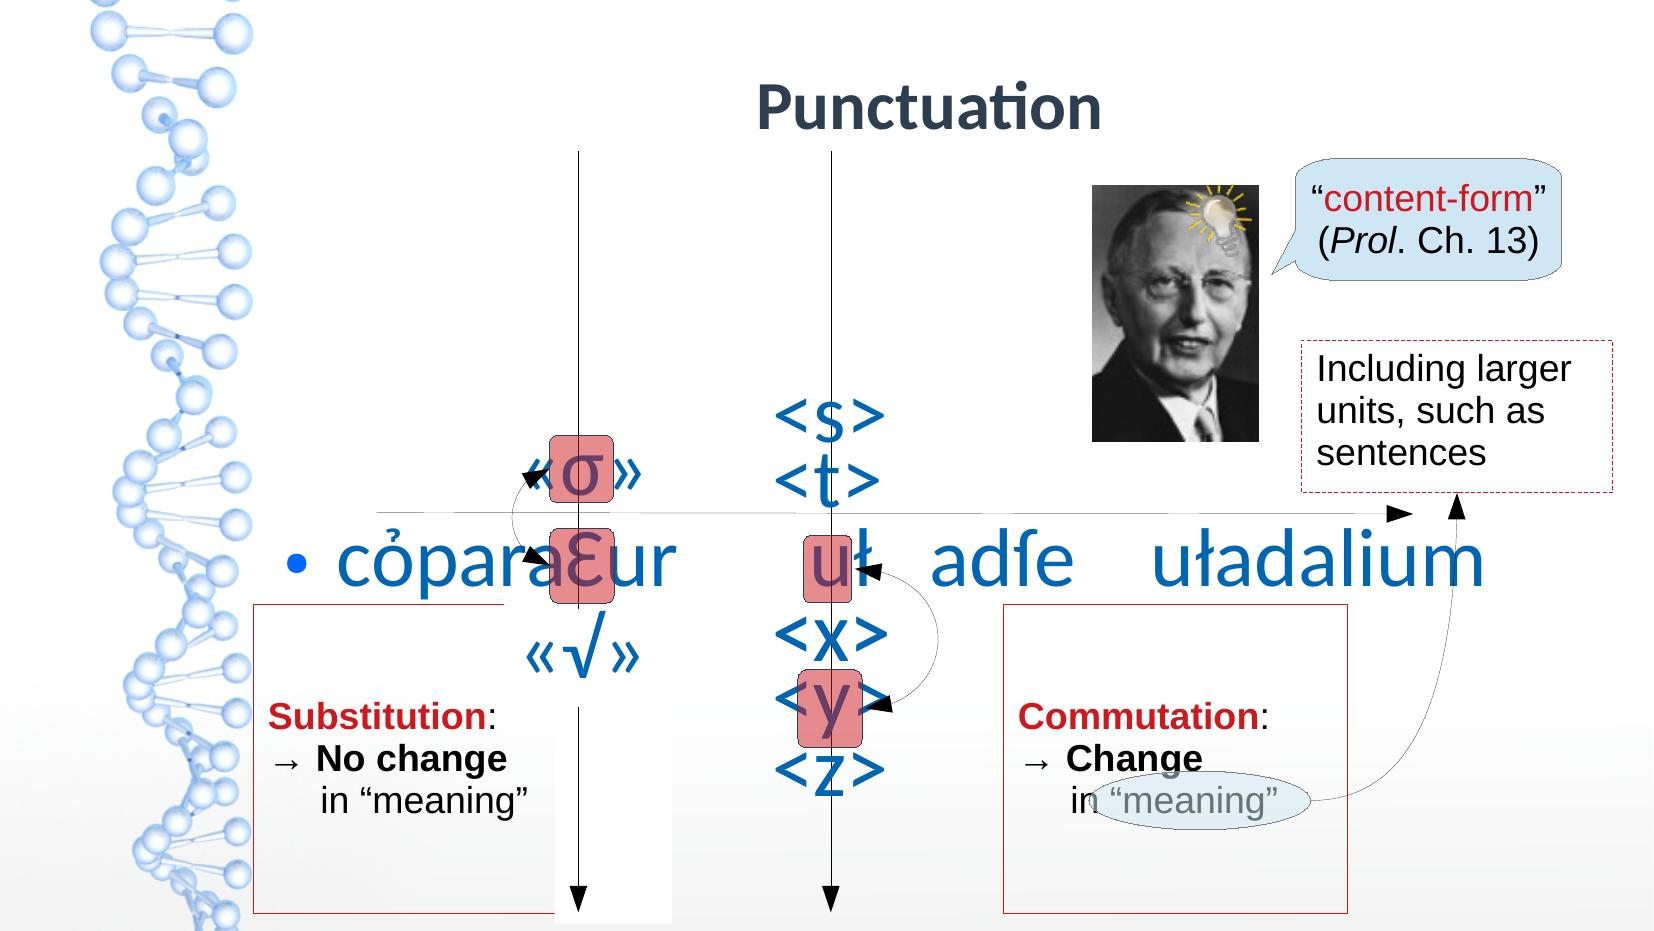

# Punctuation
“content-form”
(Prol. Ch. 13)
Including larger units, such as
sentences
<s>
«σ»
<t>
cỏparaƐur uł adſe uładalium
<x>
<x>
Substitution:
→ No change
 in “meaning”
Commutation:
→ Change
 in “meaning”
<y>
<z>
«√»
<y>
<z>